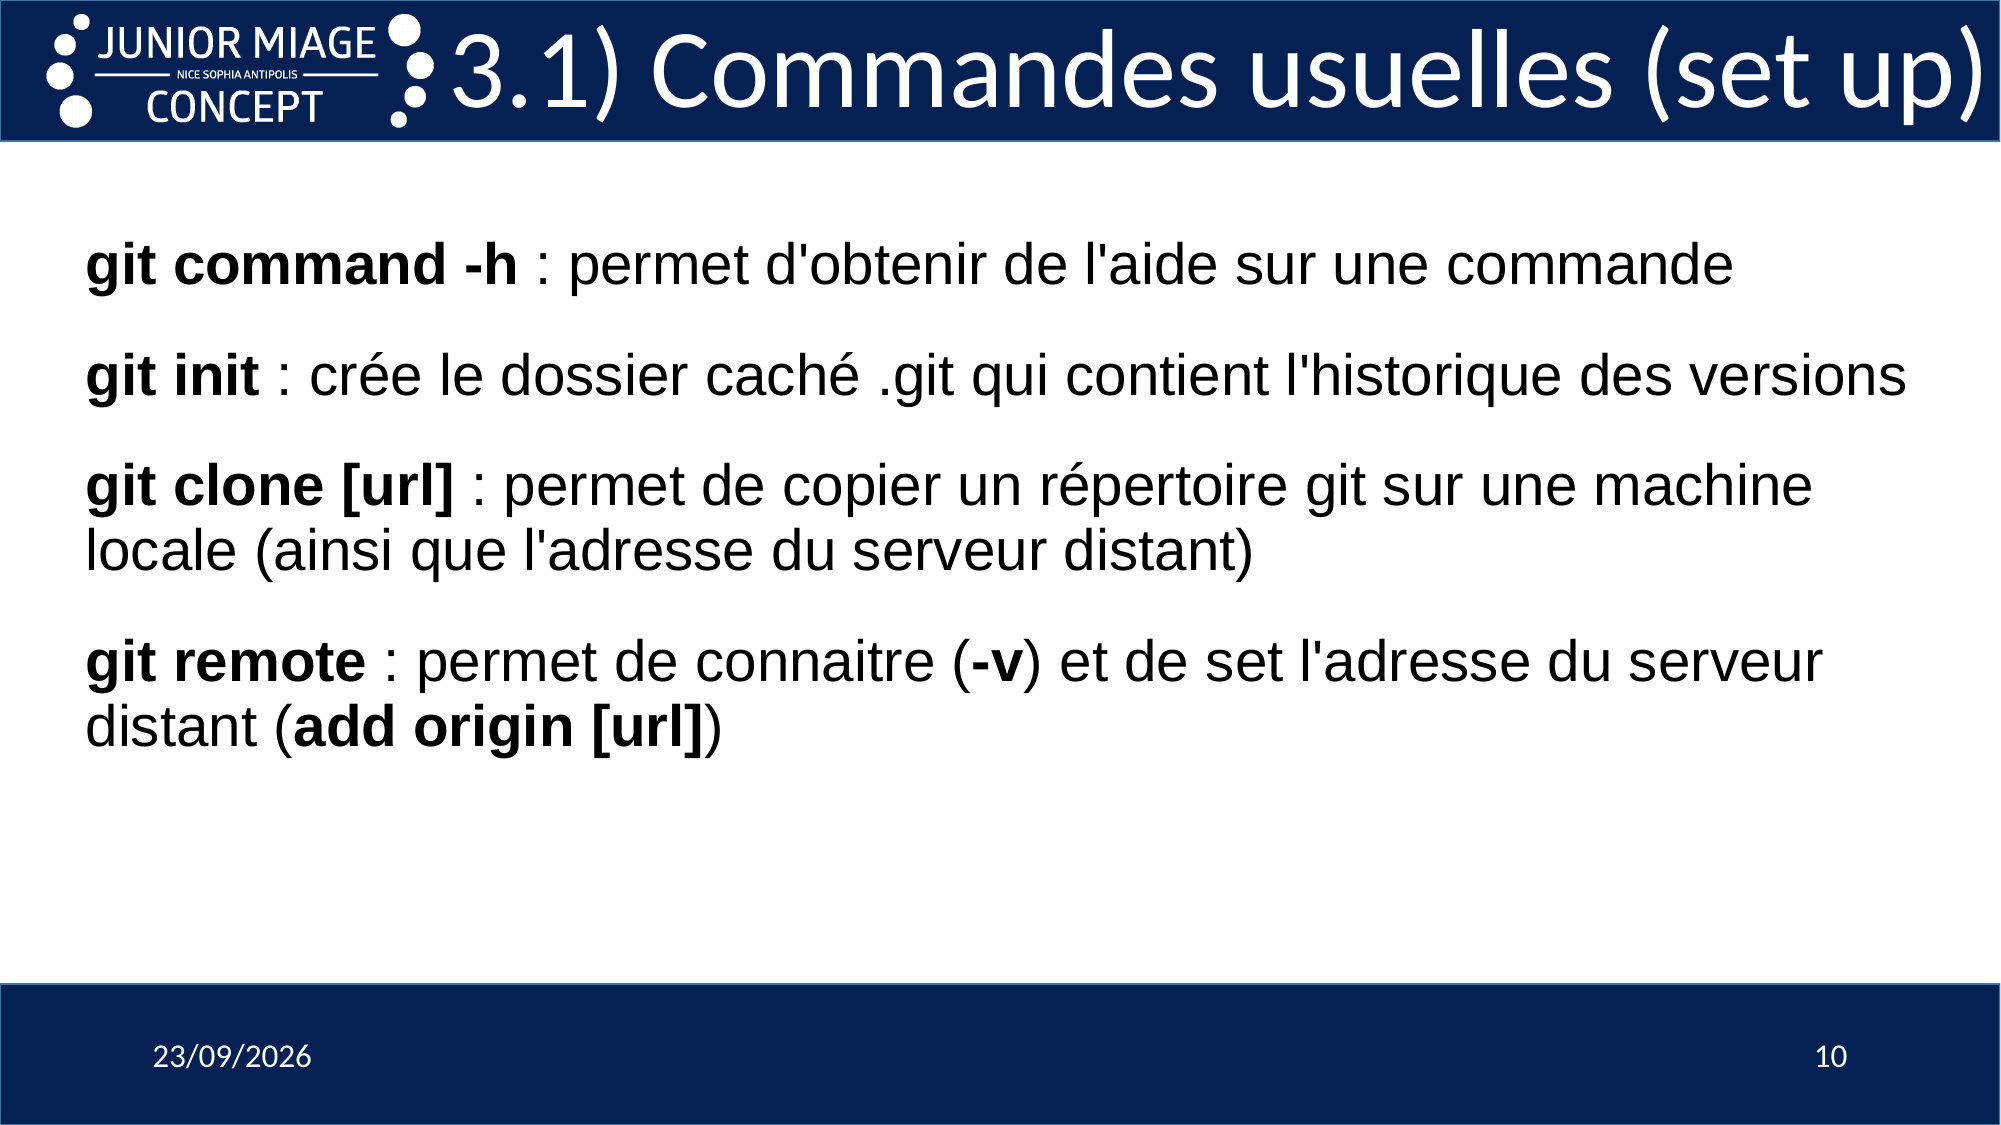

3.1) Commandes usuelles (set up)
git command -h : permet d'obtenir de l'aide sur une commande
git init : crée le dossier caché .git qui contient l'historique des versions
git clone [url] : permet de copier un répertoire git sur une machine locale (ainsi que l'adresse du serveur distant)
git remote : permet de connaitre (-v) et de set l'adresse du serveur distant (add origin [url])
#